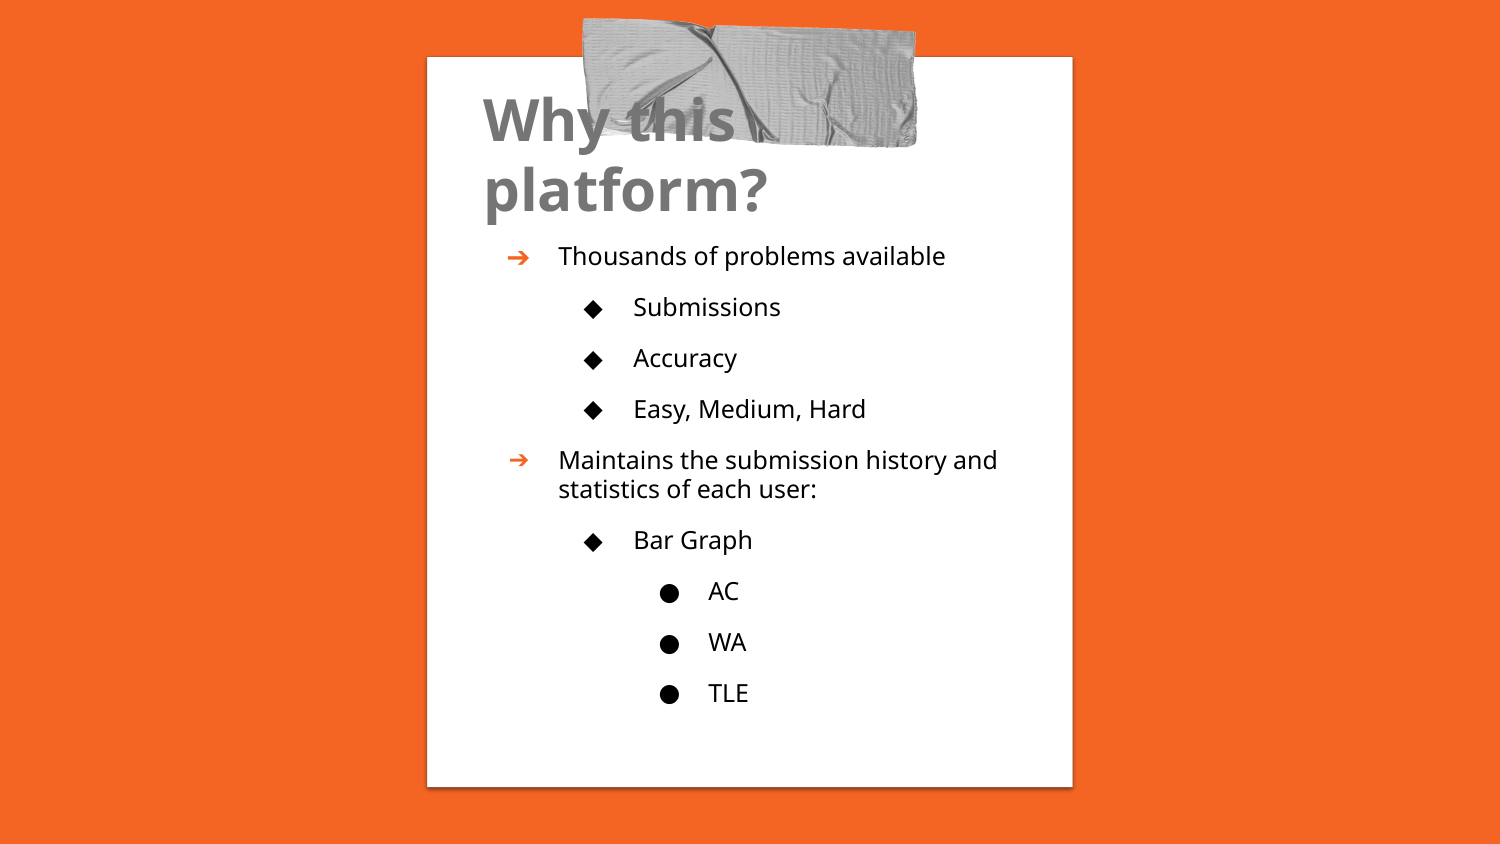

Why this platform?
# Thousands of problems available
Submissions
Accuracy
Easy, Medium, Hard
Maintains the submission history and statistics of each user:
Bar Graph
AC
WA
TLE